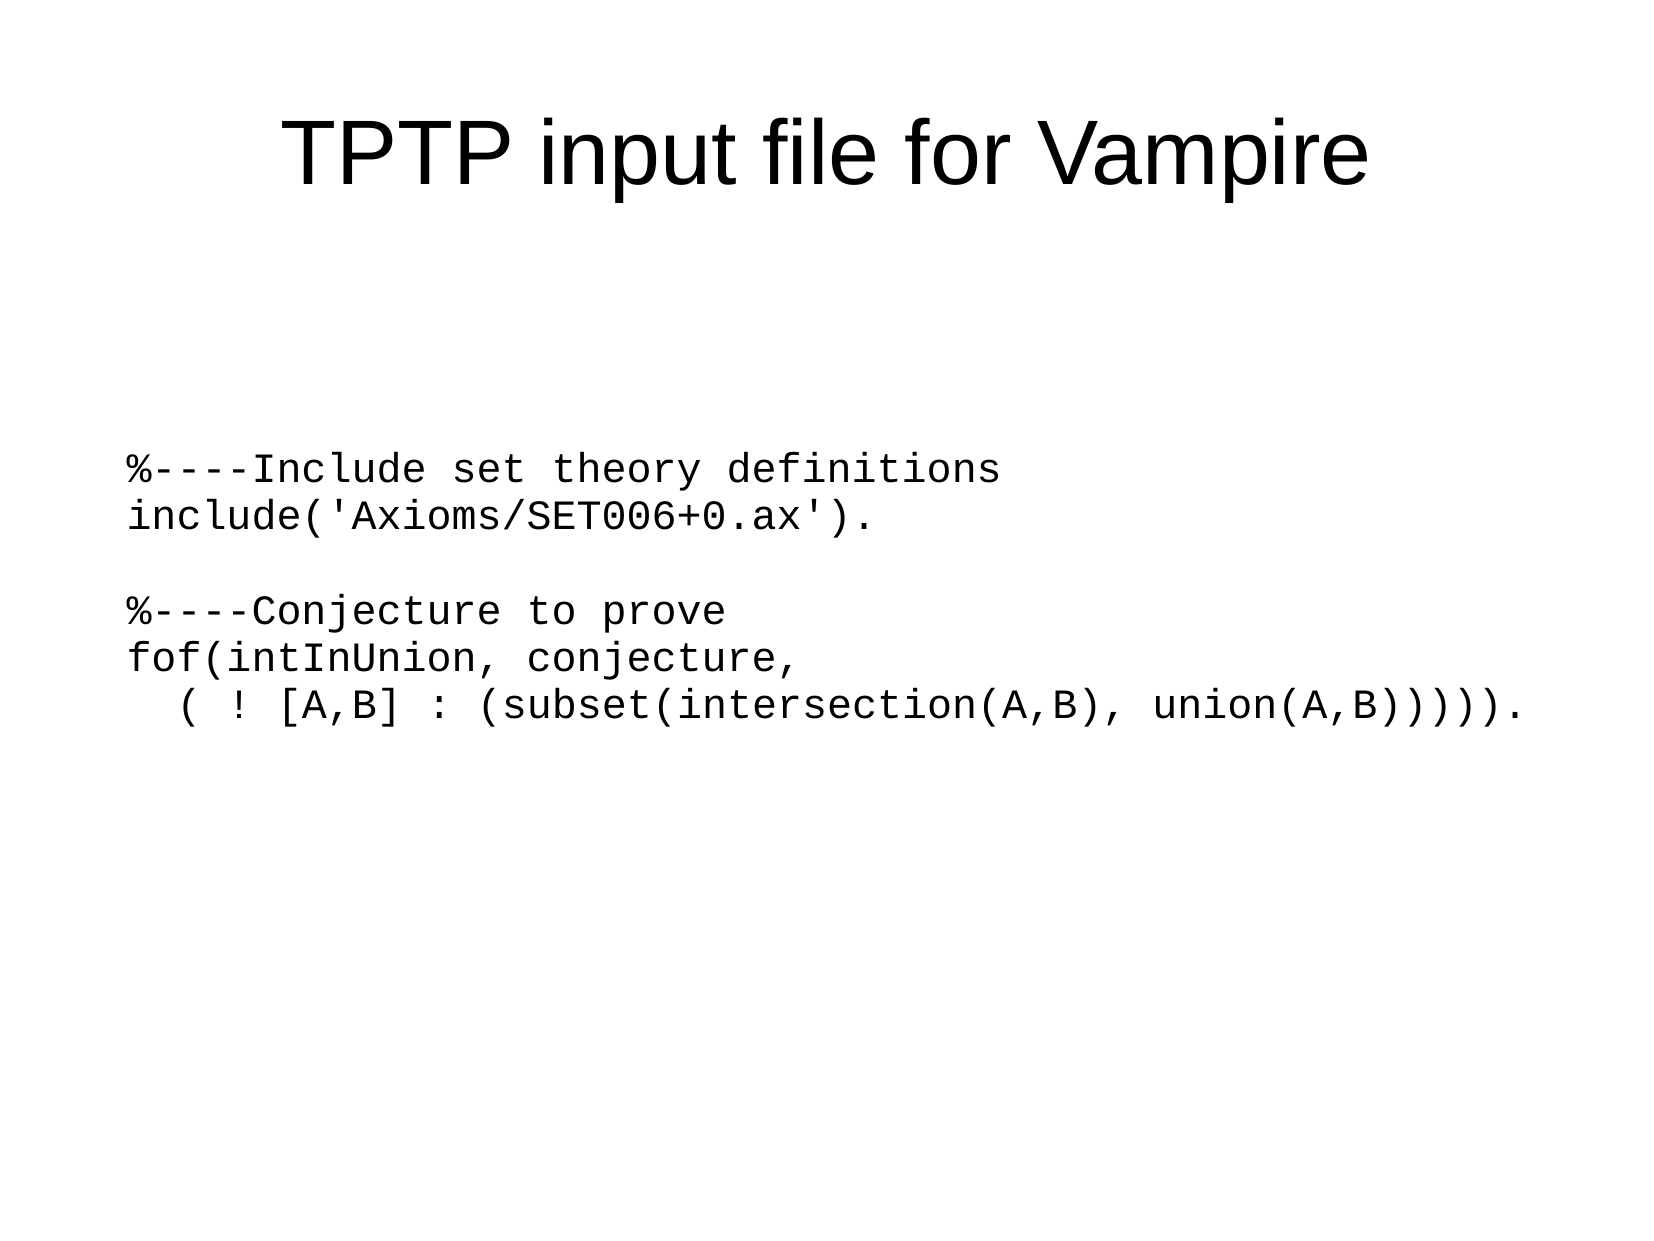

# TPTP input file for Vampire
%----Include set theory definitions
include('Axioms/SET006+0.ax').
%----Conjecture to prove
fof(intInUnion, conjecture,
 ( ! [A,B] : (subset(intersection(A,B), union(A,B))))).